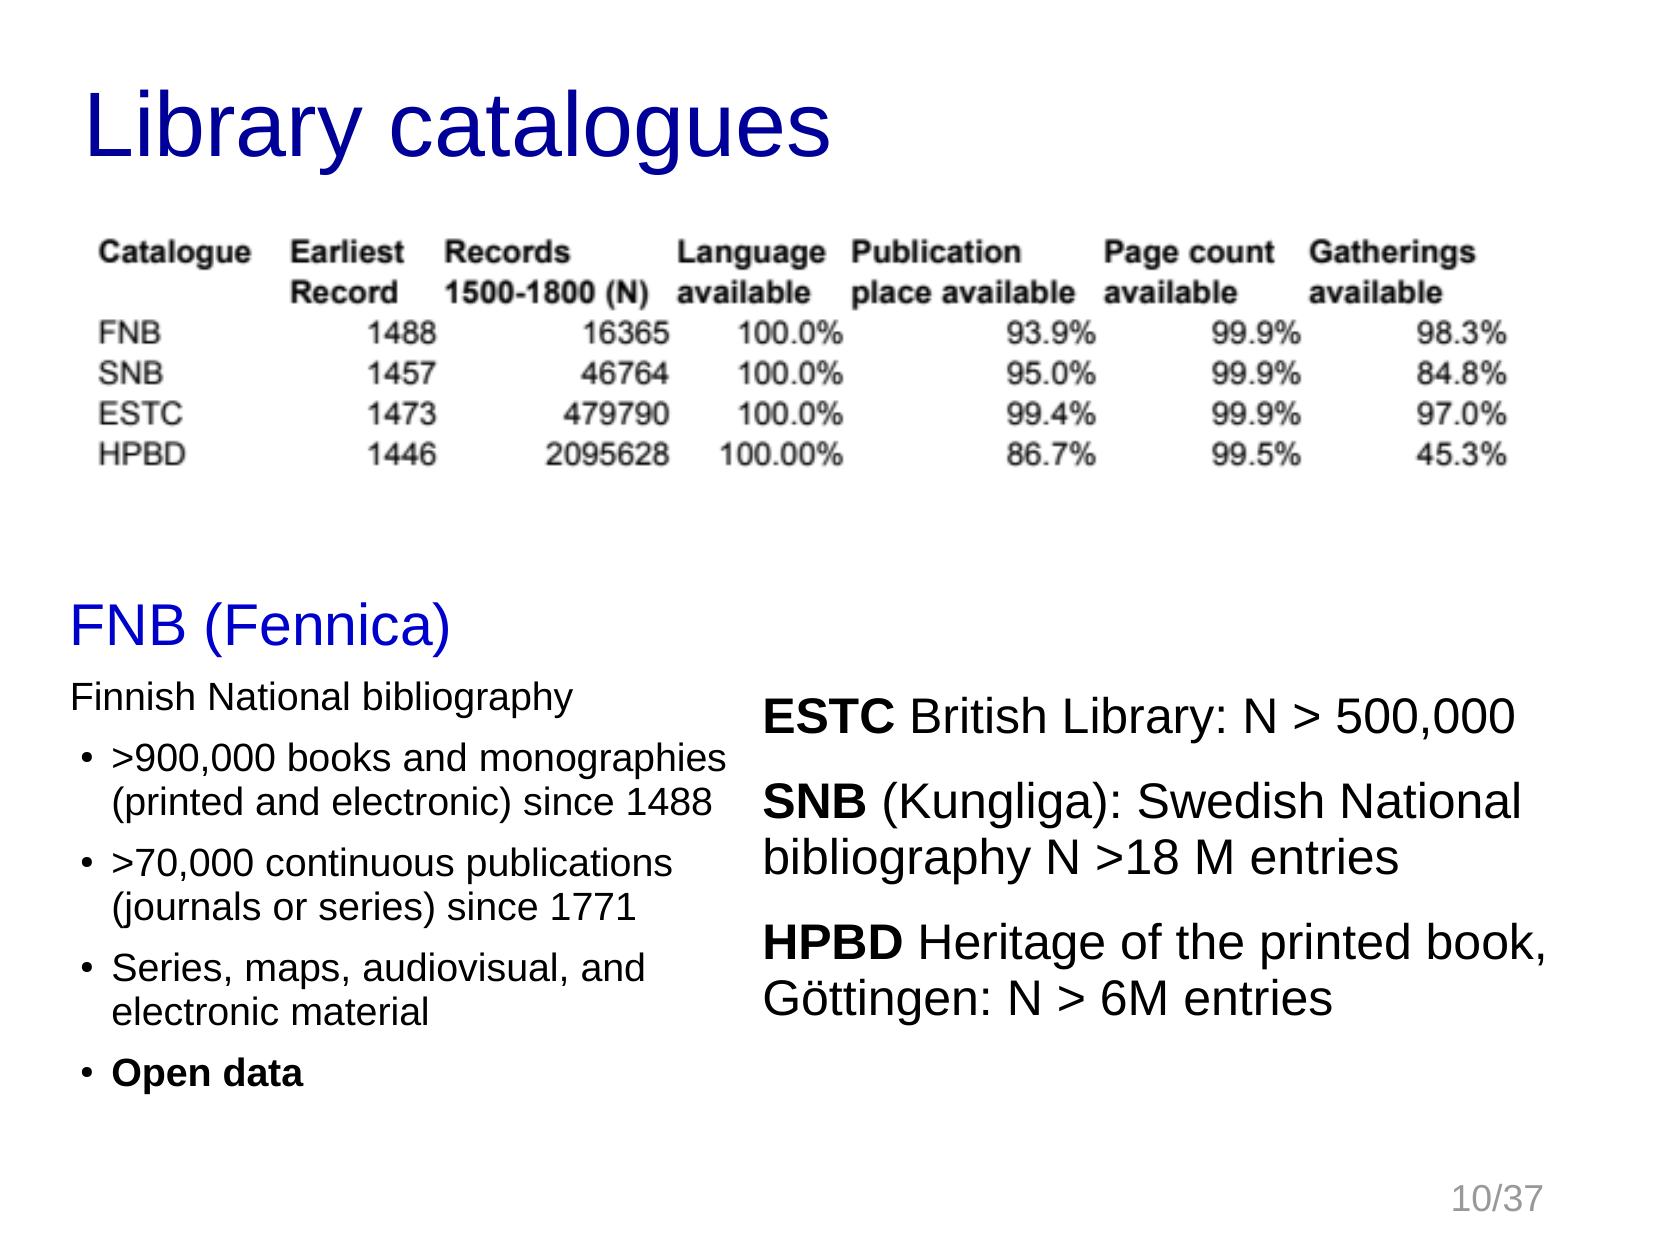

# Library catalogues
FNB (Fennica)
Finnish National bibliography
>900,000 books and monographies (printed and electronic) since 1488
>70,000 continuous publications (journals or series) since 1771
Series, maps, audiovisual, and electronic material
Open data
ESTC British Library: N > 500,000
SNB (Kungliga): Swedish National bibliography N >18 M entries
HPBD Heritage of the printed book, Göttingen: N > 6M entries